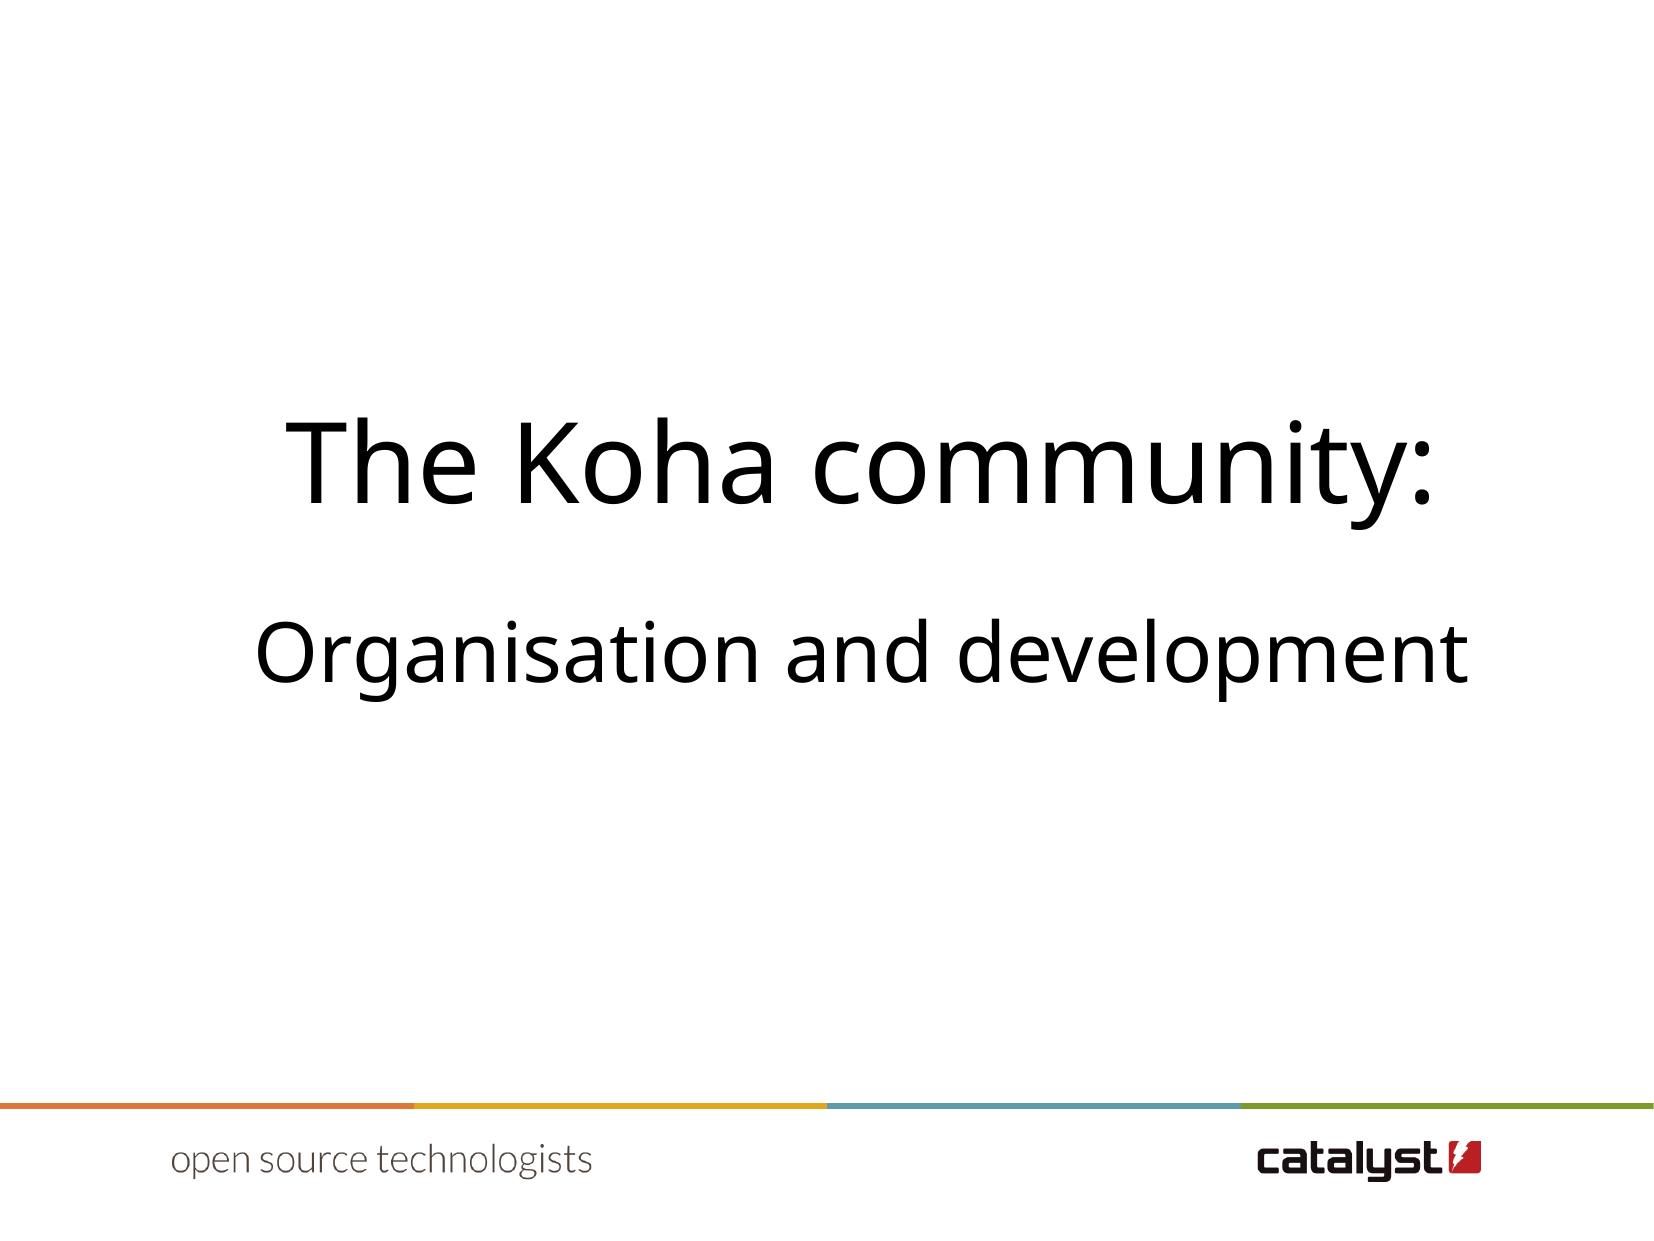

#
The Koha community: Organisation and development